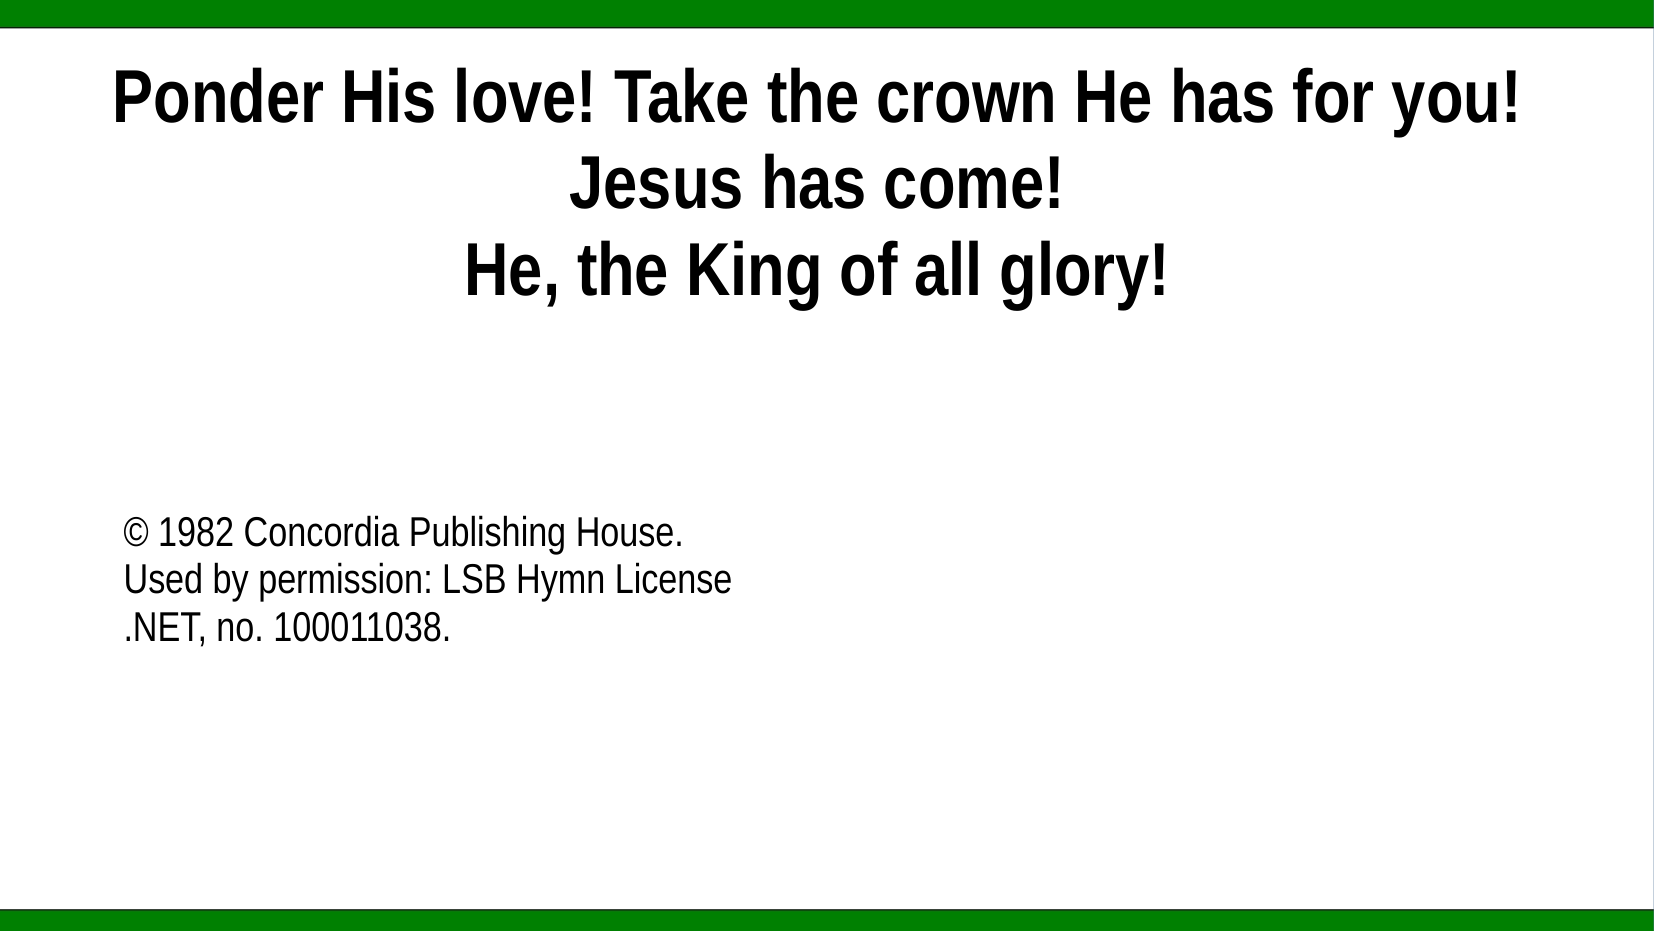

Ponder His love! Take the crown He has for you!
Jesus has come!
He, the King of all glory!
© 1982 Concordia Publishing House.
Used by permission: LSB Hymn License
.NET, no. 100011038.